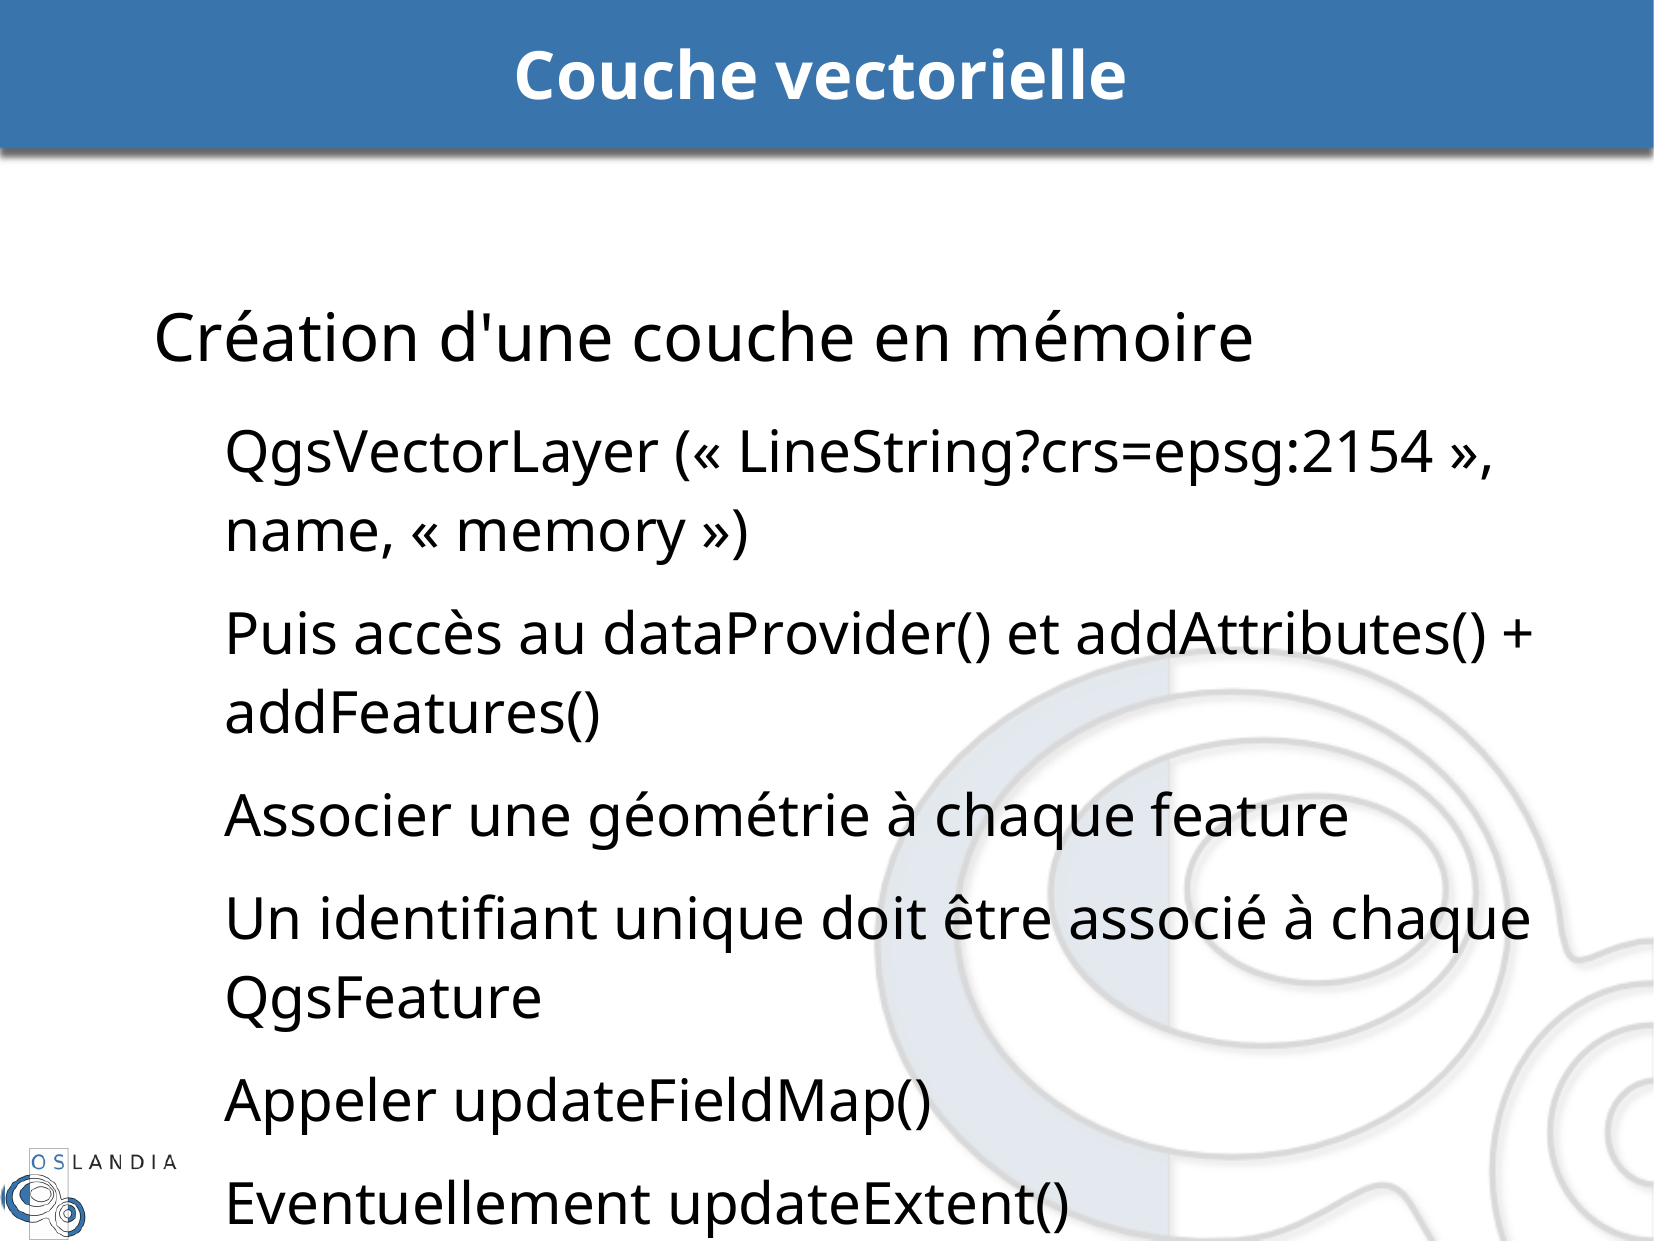

# Couche vectorielle
Création d'une couche en mémoire
QgsVectorLayer (« LineString?crs=epsg:2154 », name, « memory »)
Puis accès au dataProvider() et addAttributes() + addFeatures()
Associer une géométrie à chaque feature
Un identifiant unique doit être associé à chaque QgsFeature
Appeler updateFieldMap()
Eventuellement updateExtent()